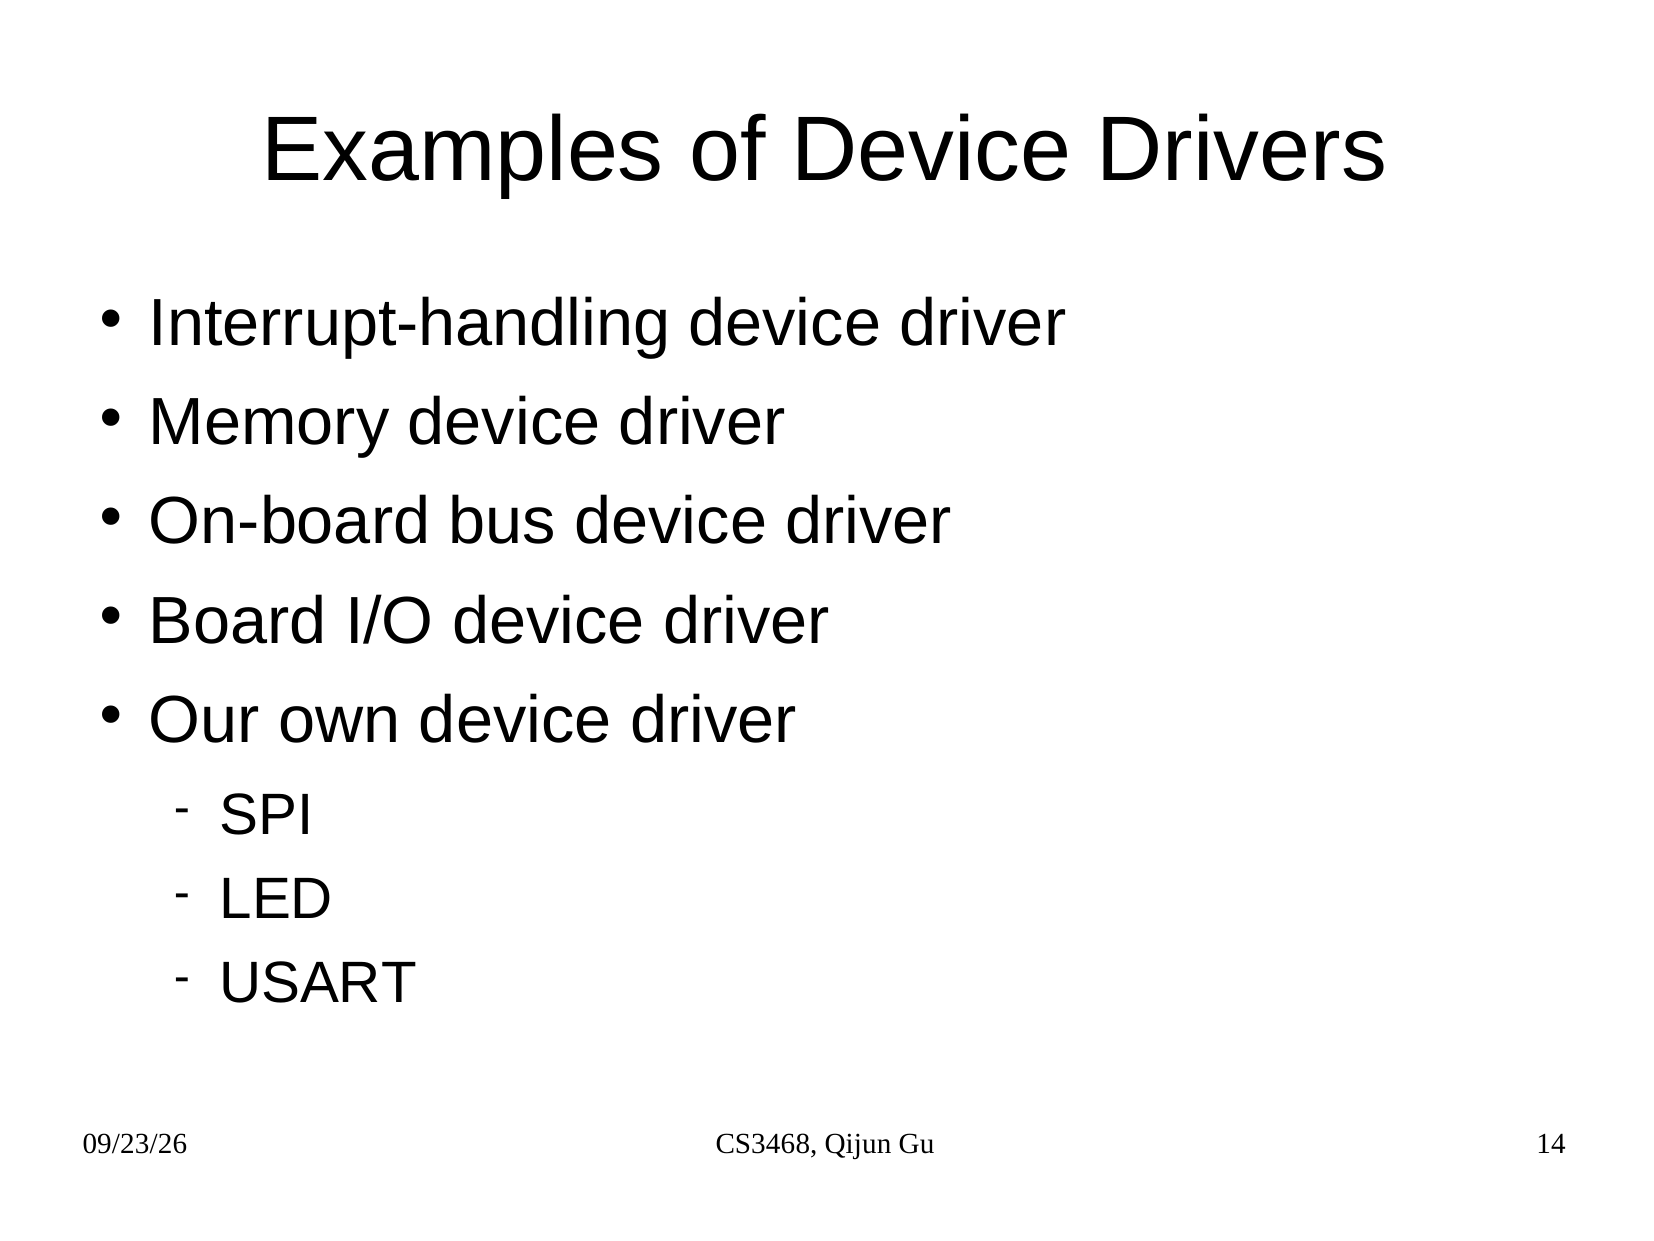

# Examples of Device Drivers
Interrupt-handling device driver
Memory device driver
On-board bus device driver
Board I/O device driver
Our own device driver
SPI
LED
USART
CS3468, Qijun Gu
14